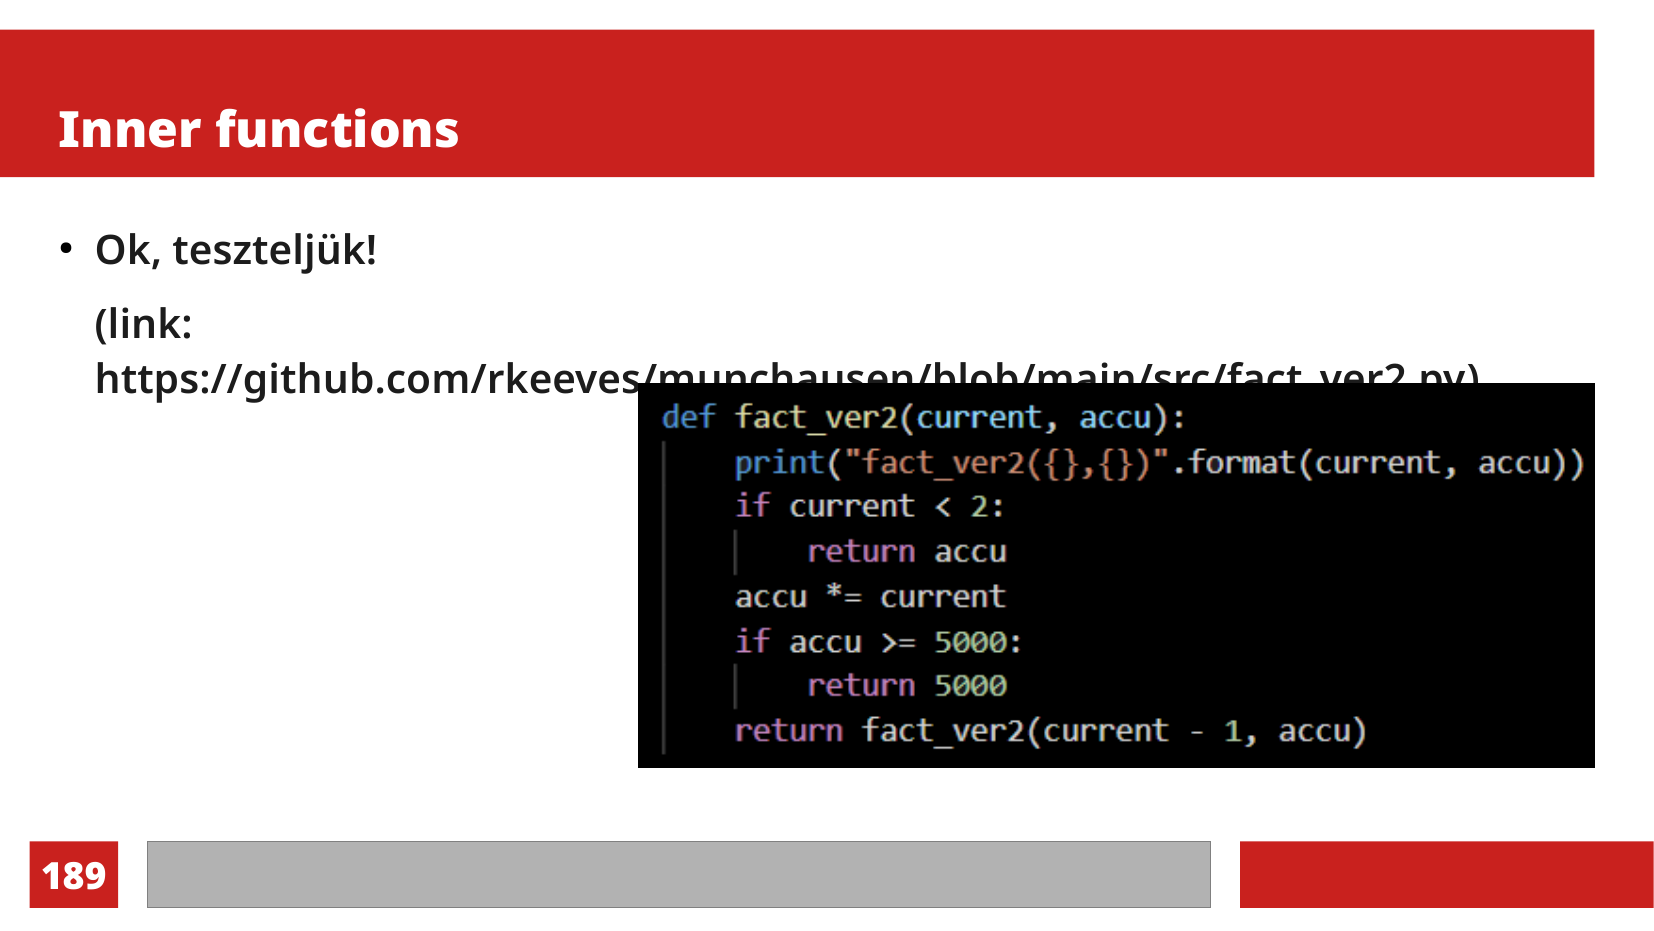

# Inner functions
Ok, teszteljük!
(link: https://github.com/rkeeves/munchausen/blob/main/src/fact_ver2.py)
189